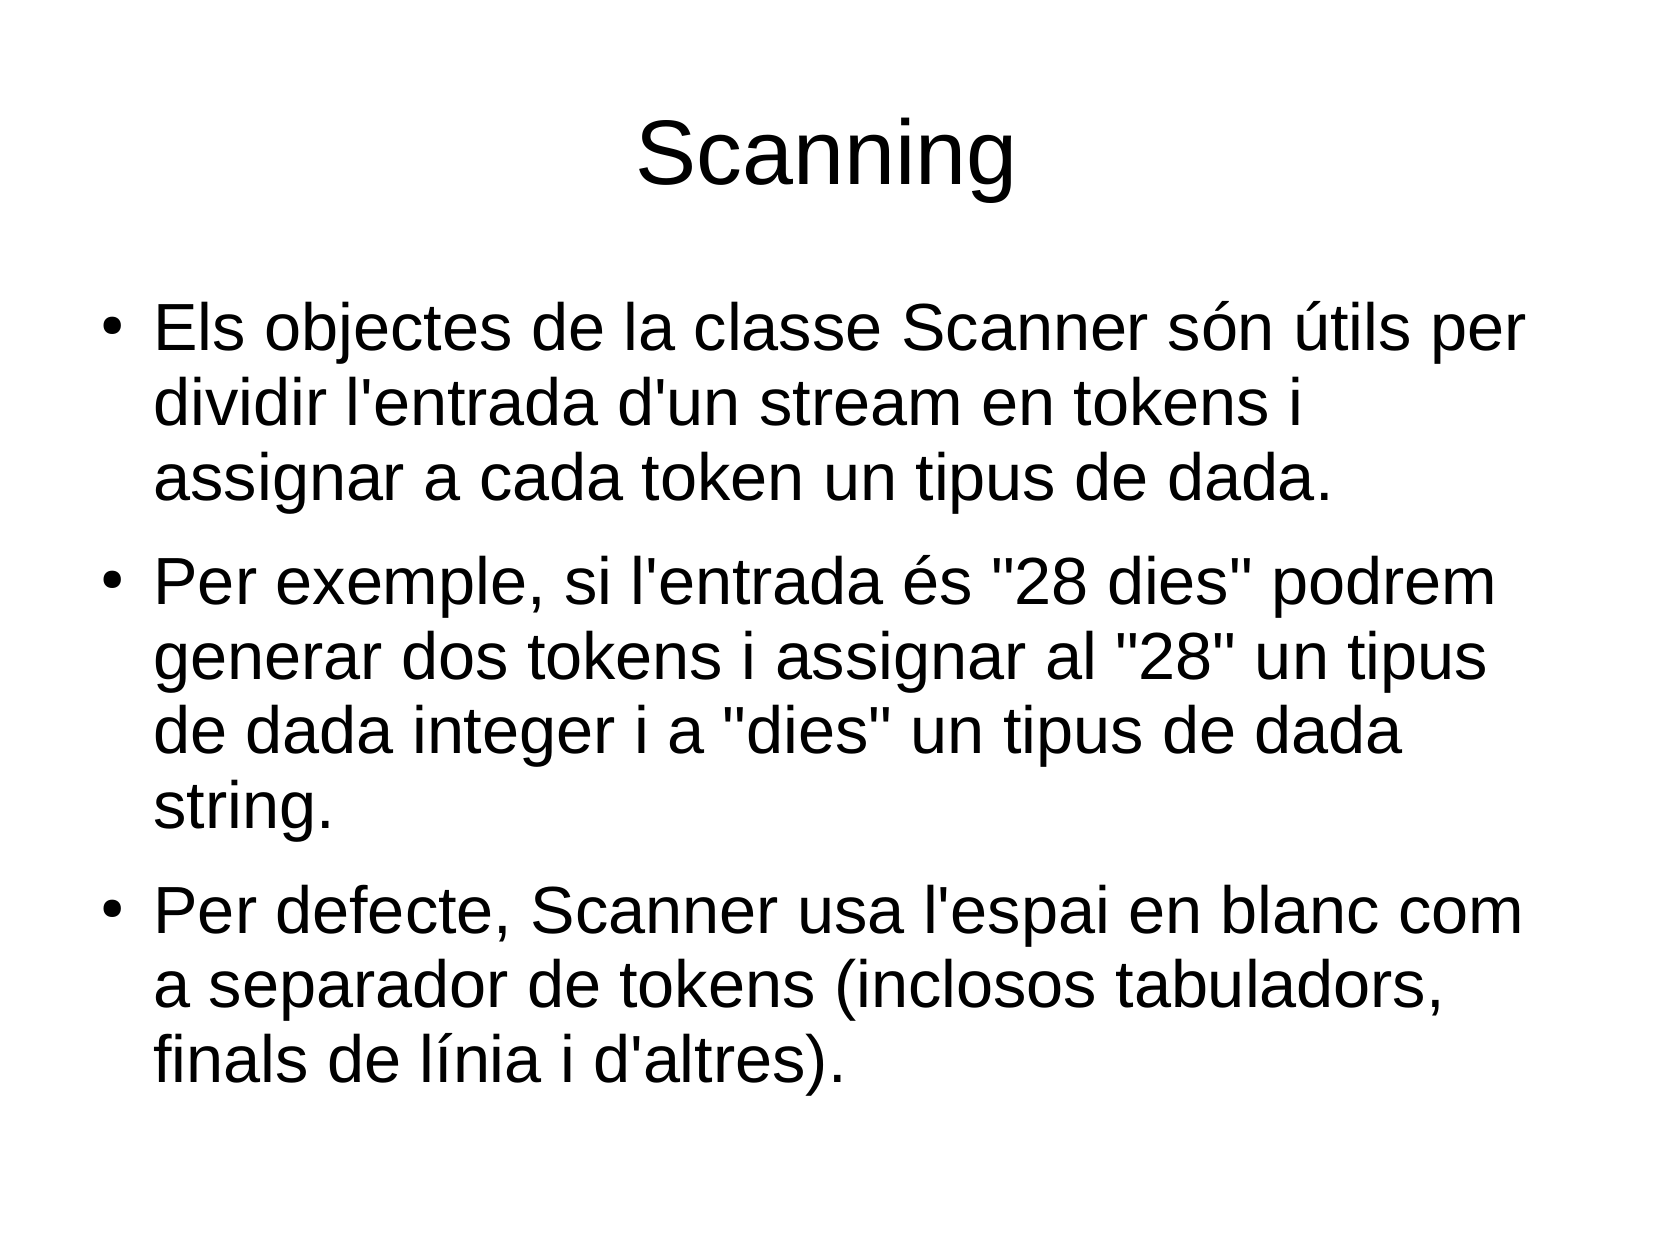

# Scanning
Els objectes de la classe Scanner són útils per dividir l'entrada d'un stream en tokens i assignar a cada token un tipus de dada.
Per exemple, si l'entrada és "28 dies" podrem generar dos tokens i assignar al "28" un tipus de dada integer i a "dies" un tipus de dada string.
Per defecte, Scanner usa l'espai en blanc com a separador de tokens (inclosos tabuladors, finals de línia i d'altres).